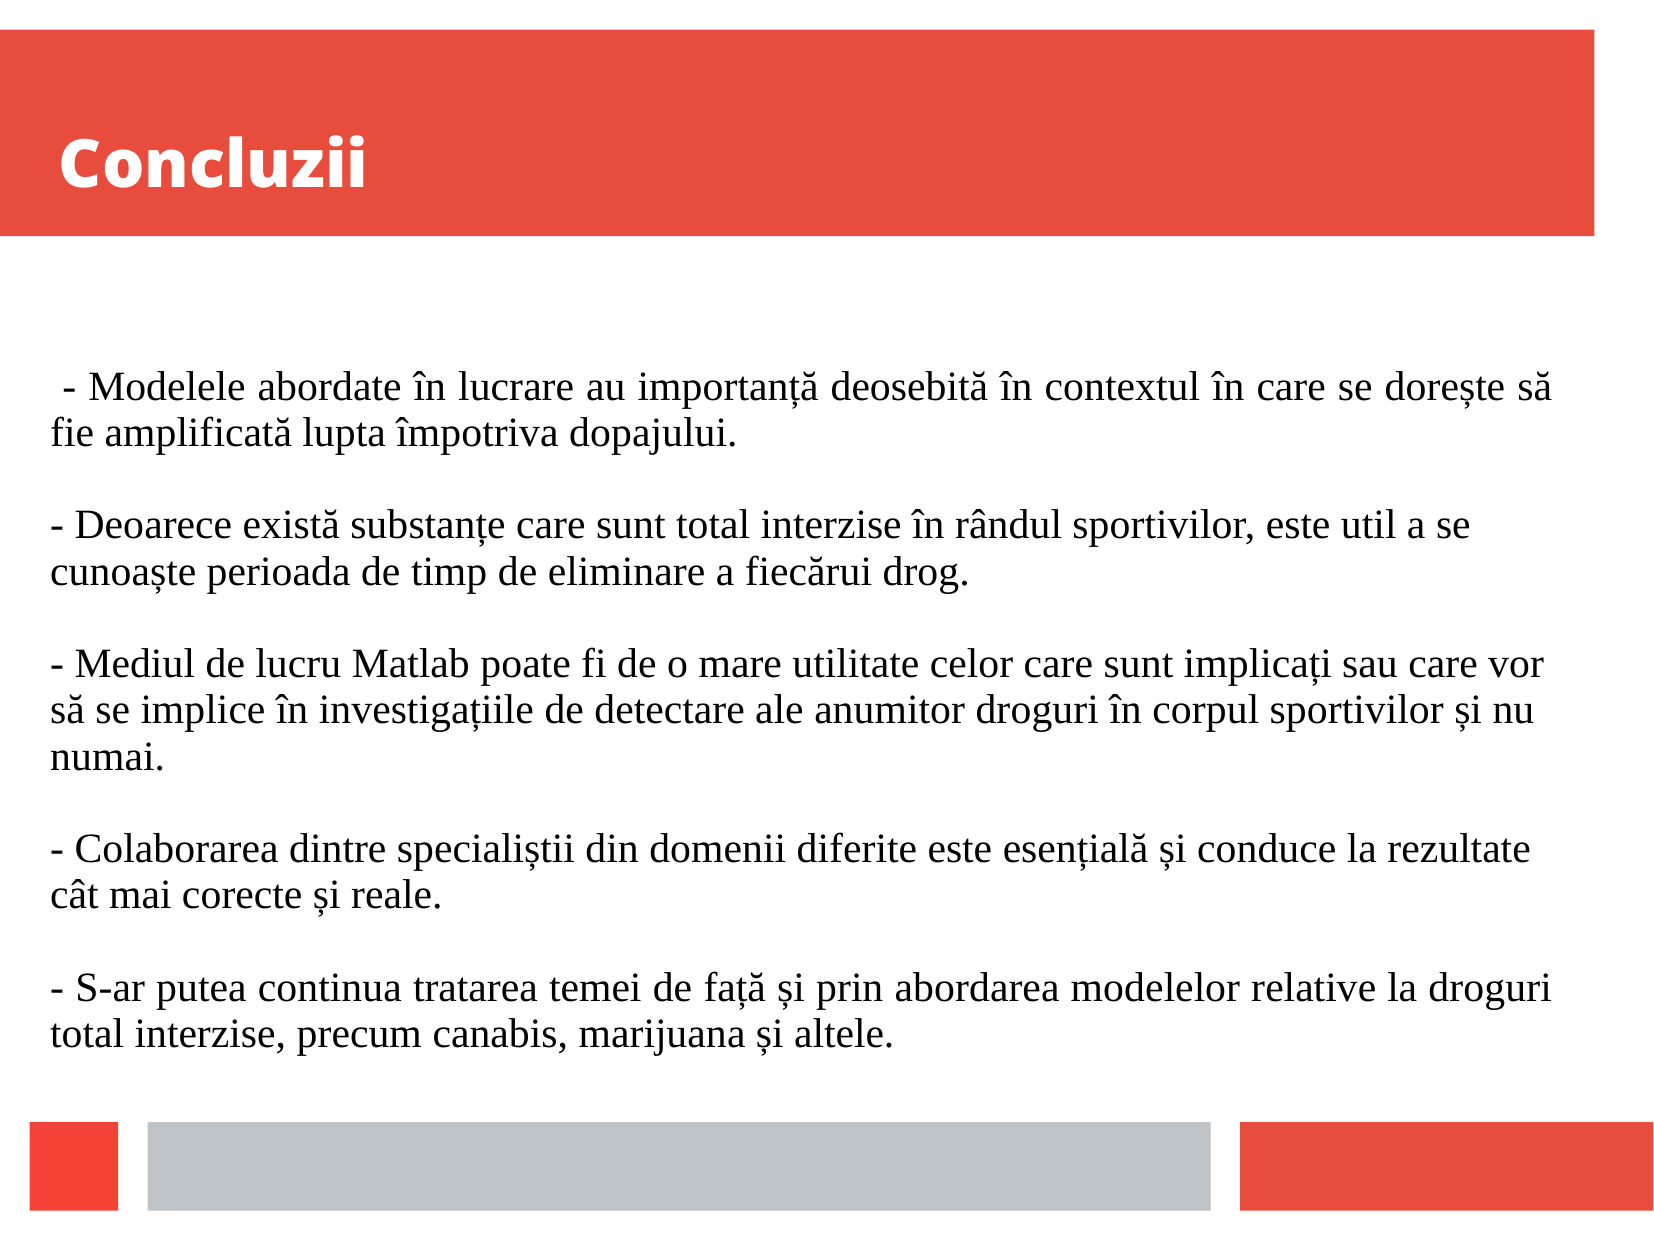

# Concluzii
 - Modelele abordate în lucrare au importanță deosebită în contextul în care se dorește să fie amplificată lupta împotriva dopajului.
- Deoarece există substanțe care sunt total interzise în rândul sportivilor, este util a se cunoaște perioada de timp de eliminare a fiecărui drog.
- Mediul de lucru Matlab poate fi de o mare utilitate celor care sunt implicați sau care vor să se implice în investigațiile de detectare ale anumitor droguri în corpul sportivilor și nu numai.
- Colaborarea dintre specialiștii din domenii diferite este esențială și conduce la rezultate cât mai corecte și reale.
- S-ar putea continua tratarea temei de față și prin abordarea modelelor relative la droguri total interzise, precum canabis, marijuana și altele.